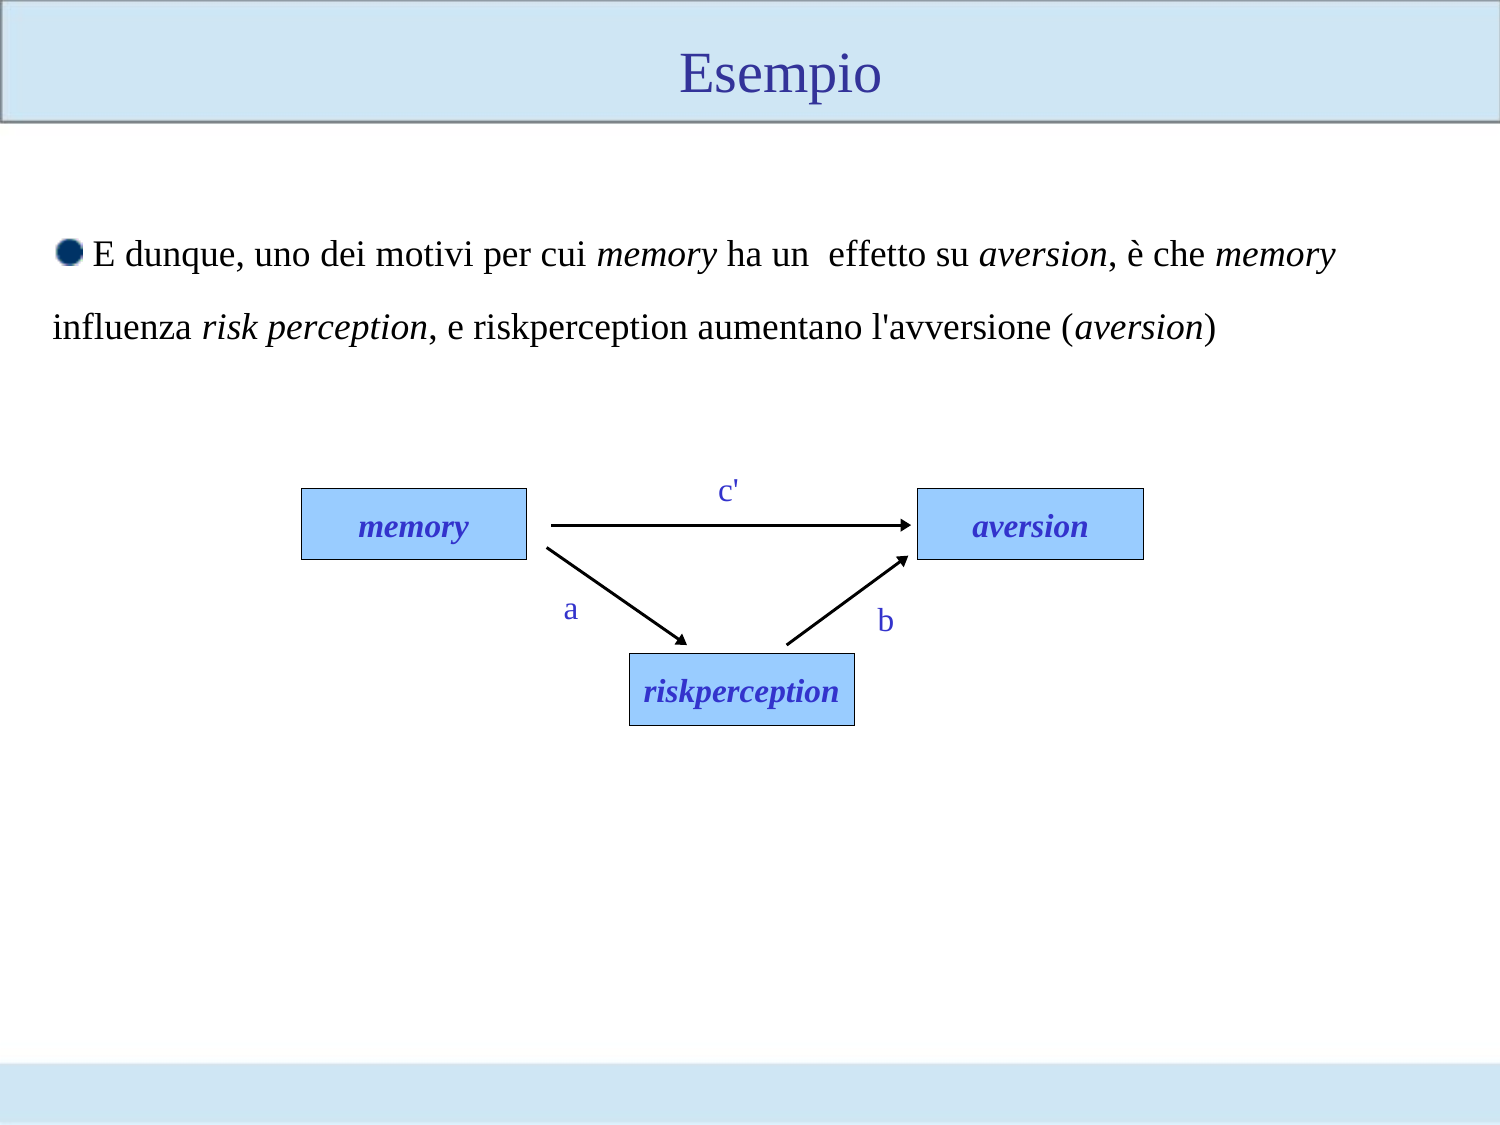

# Esempio
 E dunque, uno dei motivi per cui memory ha un effetto su aversion, è che memory influenza risk perception, e riskperception aumentano l'avversione (aversion)
c'
memory
aversion
a
b
riskperception